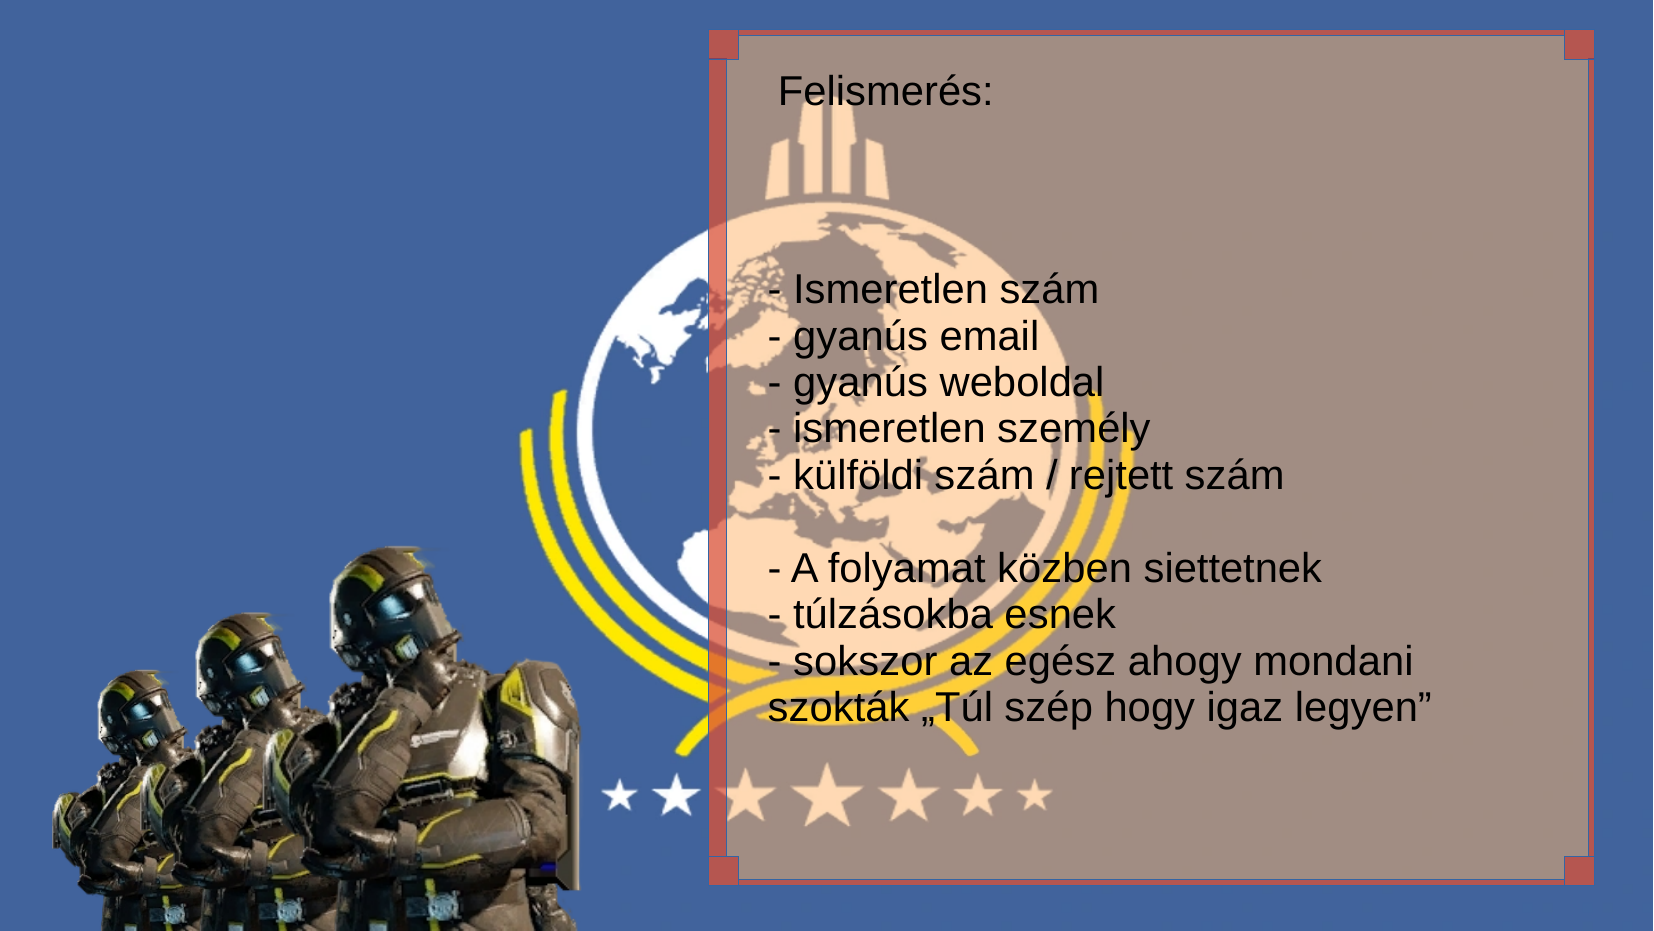

# Felismerés:
- Ismeretlen szám
- gyanús email
- gyanús weboldal
- ismeretlen személy
- külföldi szám / rejtett szám
- A folyamat közben siettetnek
- túlzásokba esnek
- sokszor az egész ahogy mondani szokták „Túl szép hogy igaz legyen”